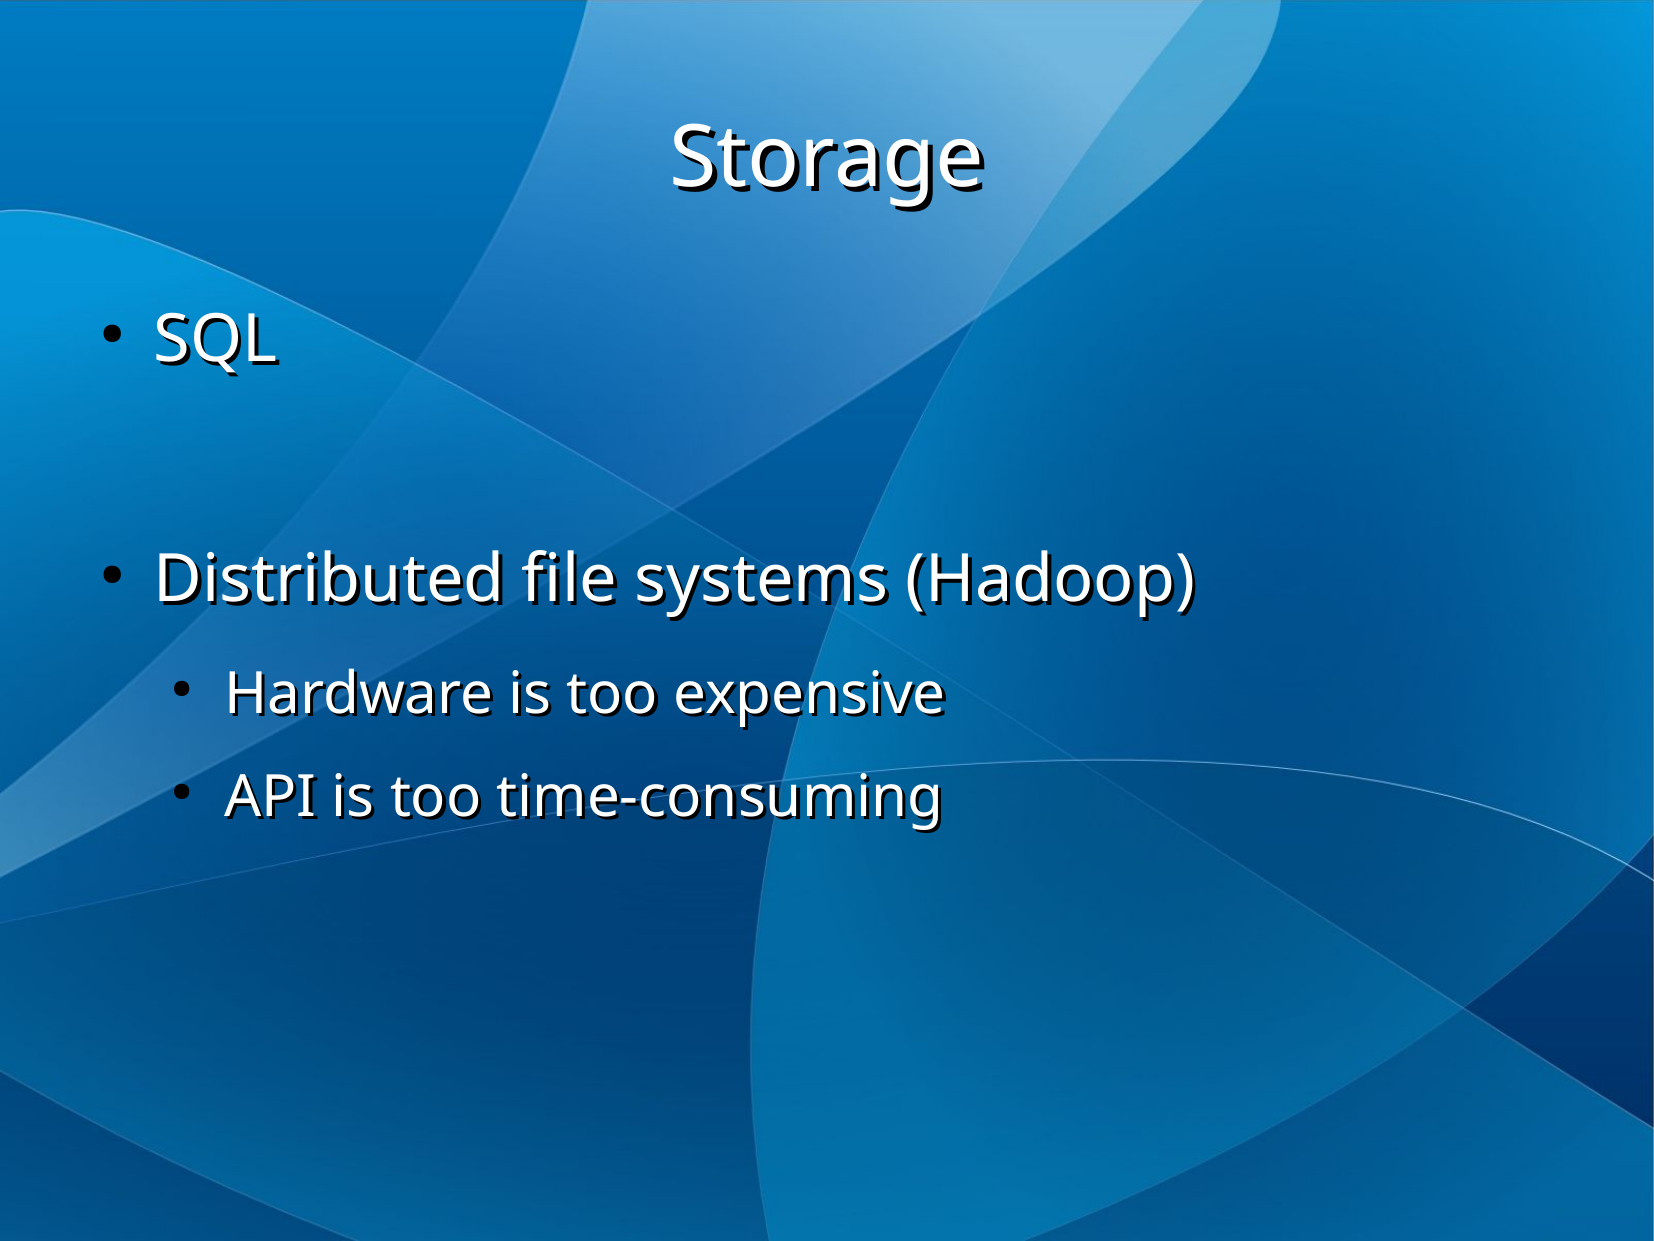

# Storage
SQL
Distributed file systems (Hadoop)
Hardware is too expensive
API is too time-consuming